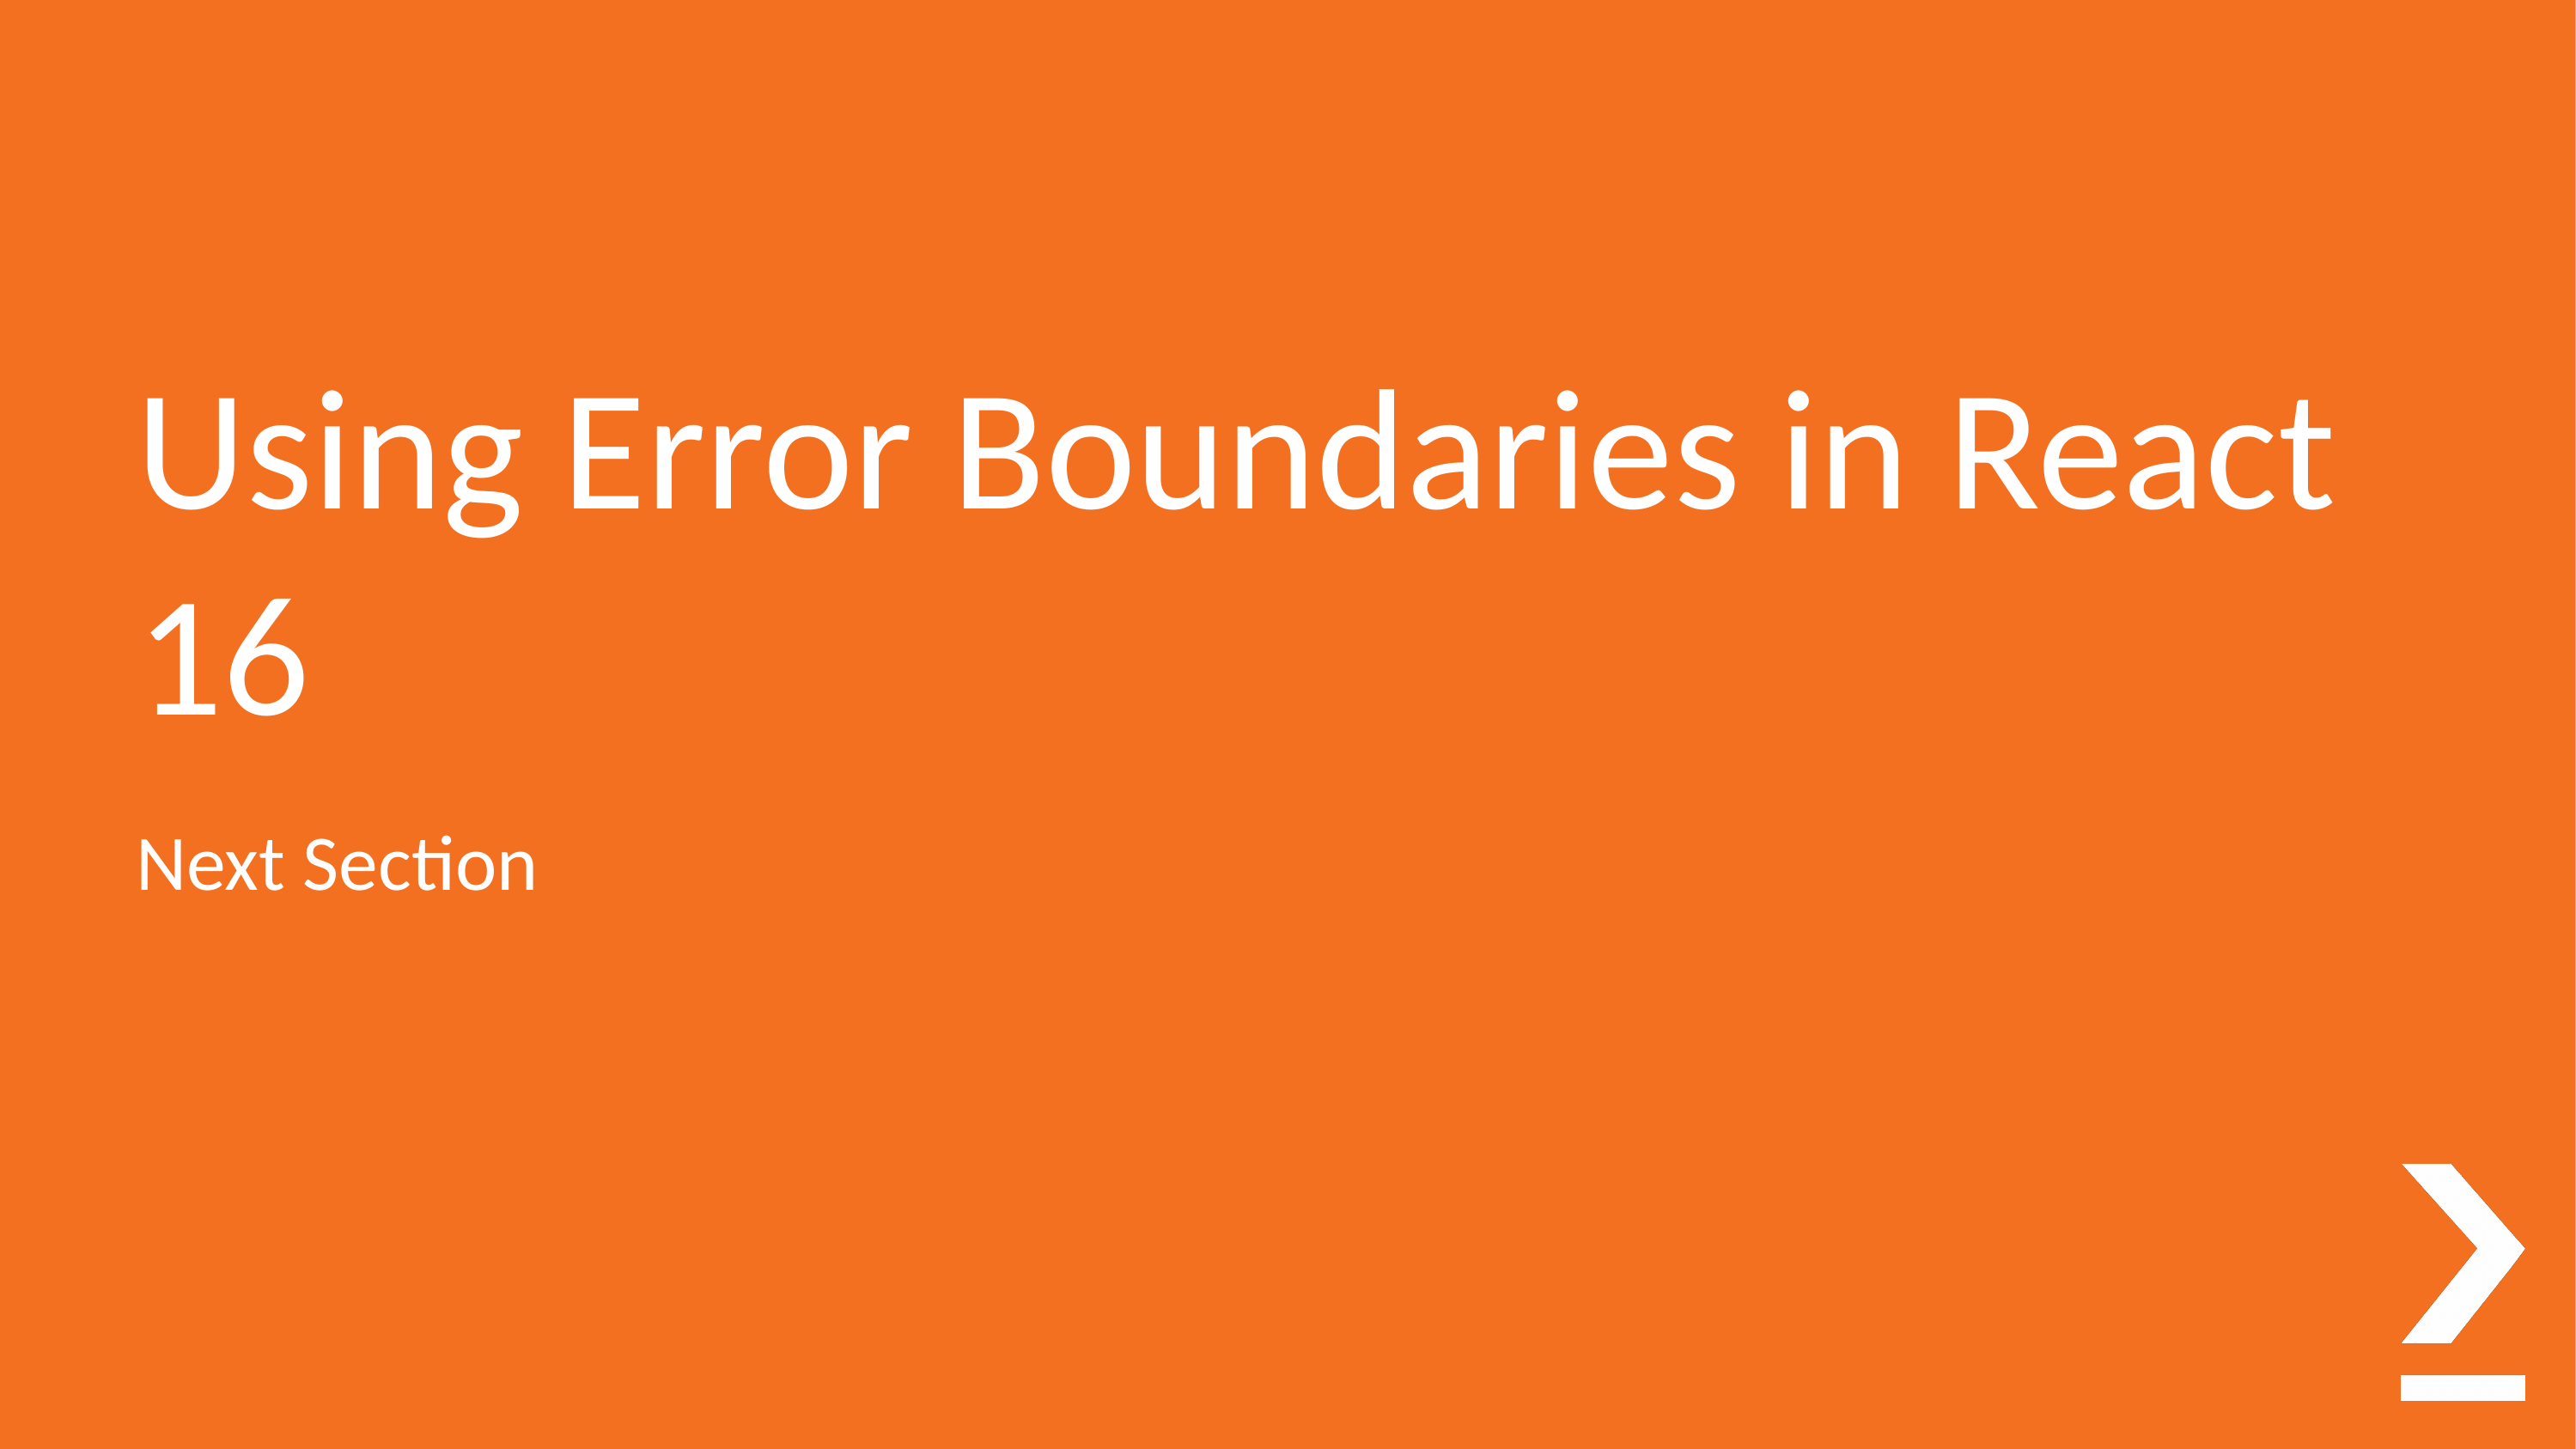

# Using Error Boundaries in React 16
Next Section